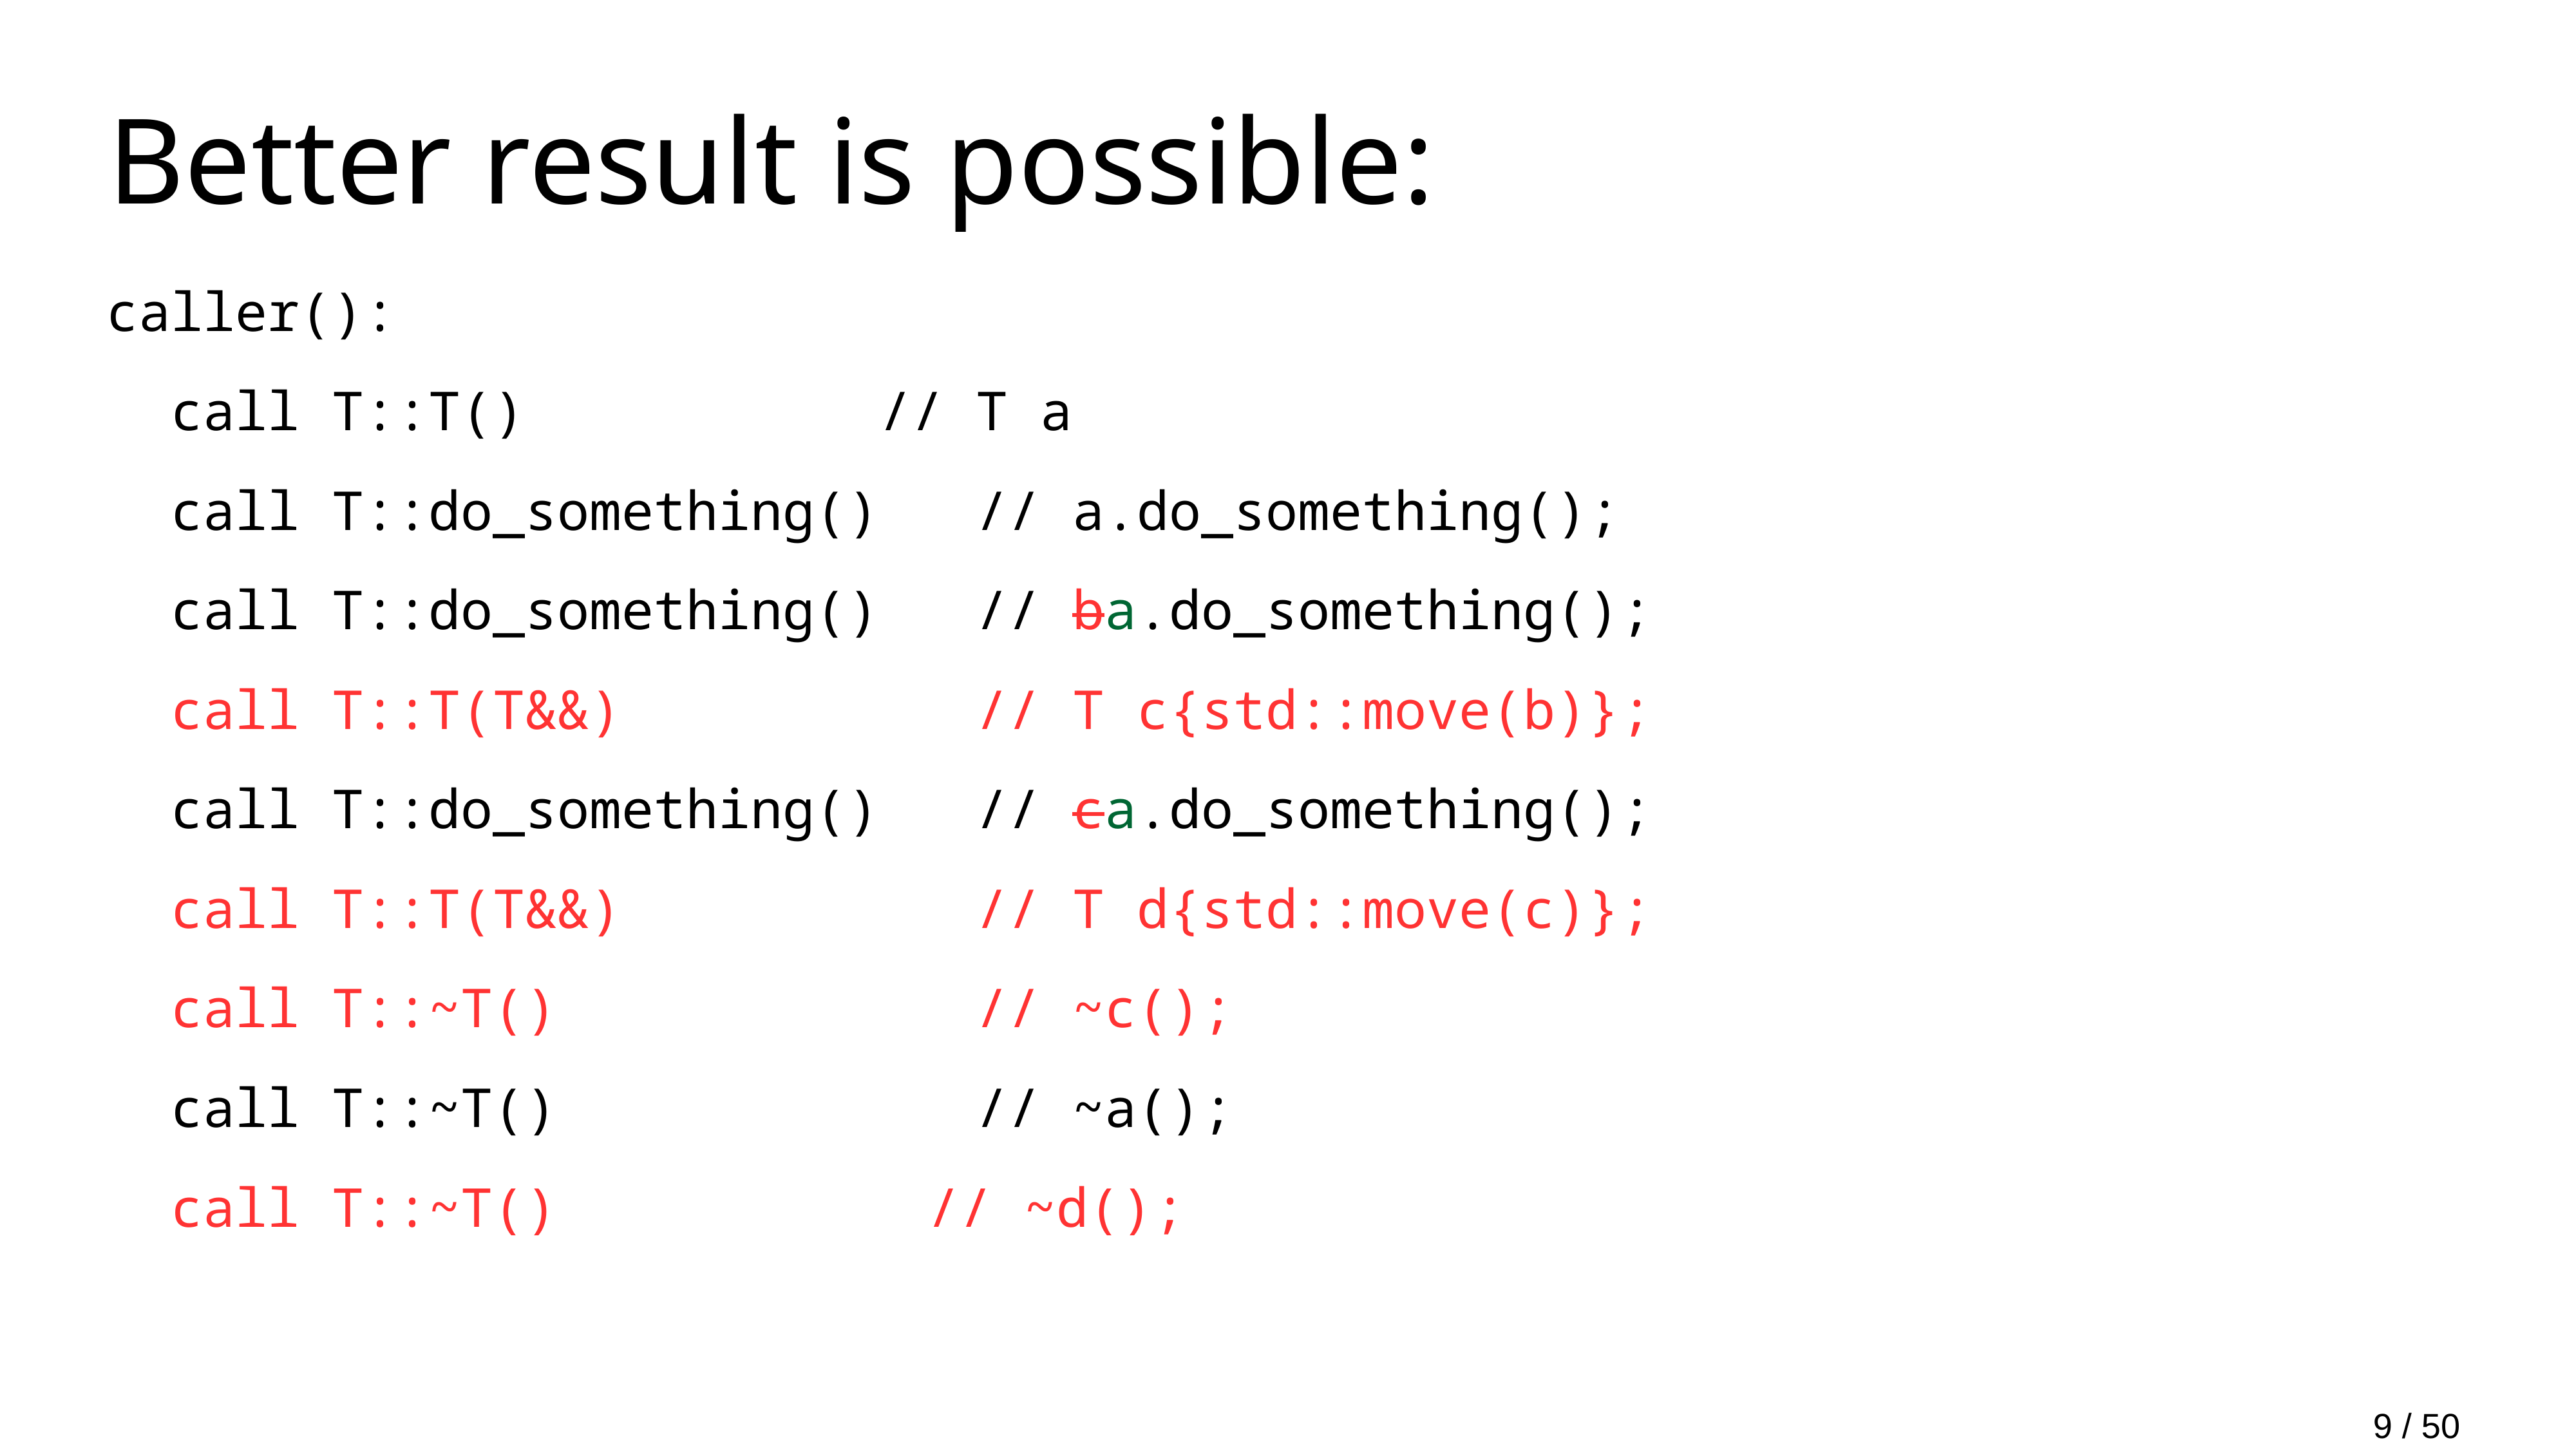

# Better result is possible:
caller():
 call T::T()								// T a
 call T::do_something()		// a.do_something();
 call T::do_something()		// ba.do_something();
 call T::T(T&&) // T c{std::move(b)};
 call T::do_something() // ca.do_something();
 call T::T(T&&) // T d{std::move(c)};
 call T::~T() // ~c();
 call T::~T() // ~a();
 call T::~T()								// ~d();